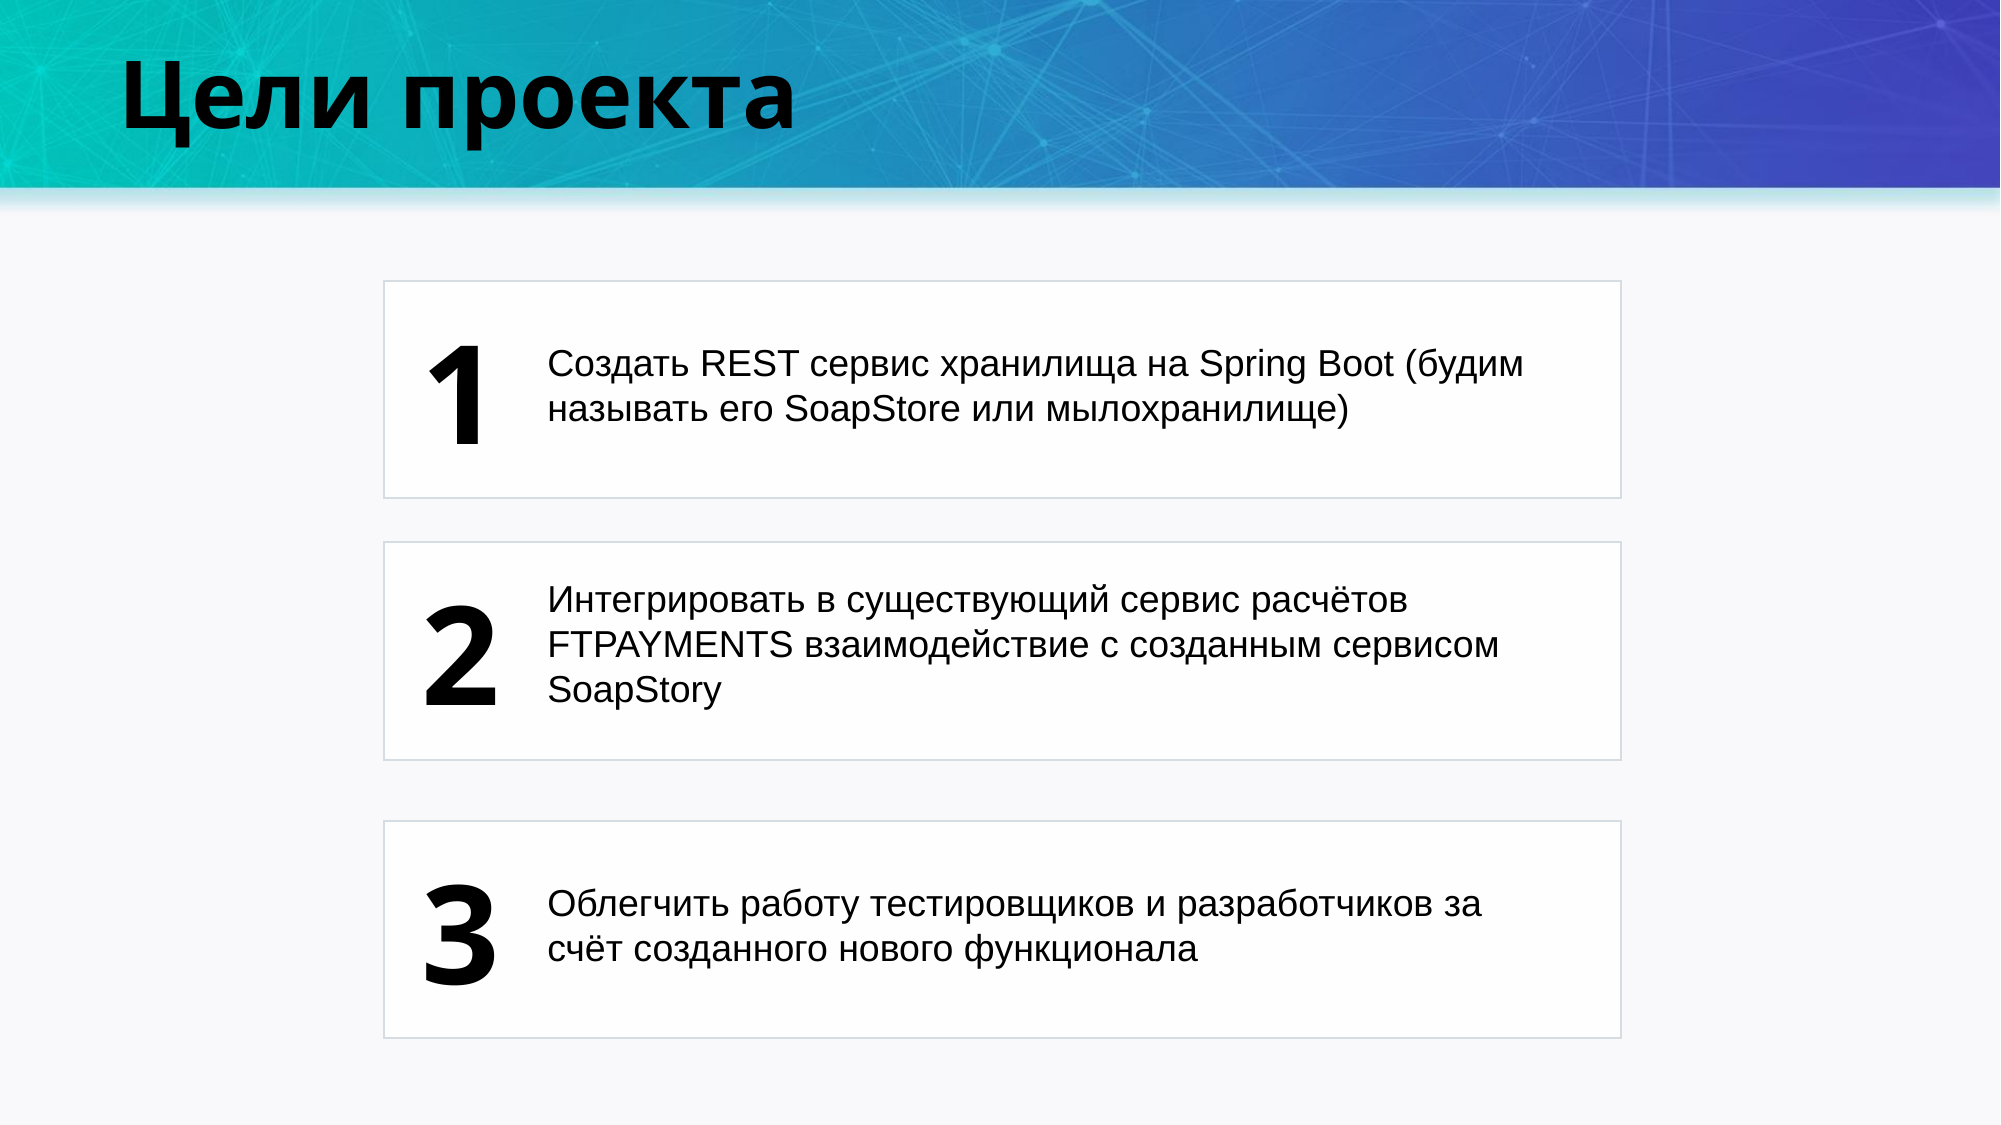

Цели проекта
1
Создать REST сервис хранилища на Spring Boot (будим называть его SoapStore или мылохранилище)
2
Интегрировать в существующий сервис расчётов FTPAYMENTS взаимодействие с созданным сервисом SoapStory
3
Облегчить работу тестировщиков и разработчиков за счёт созданного нового функционала